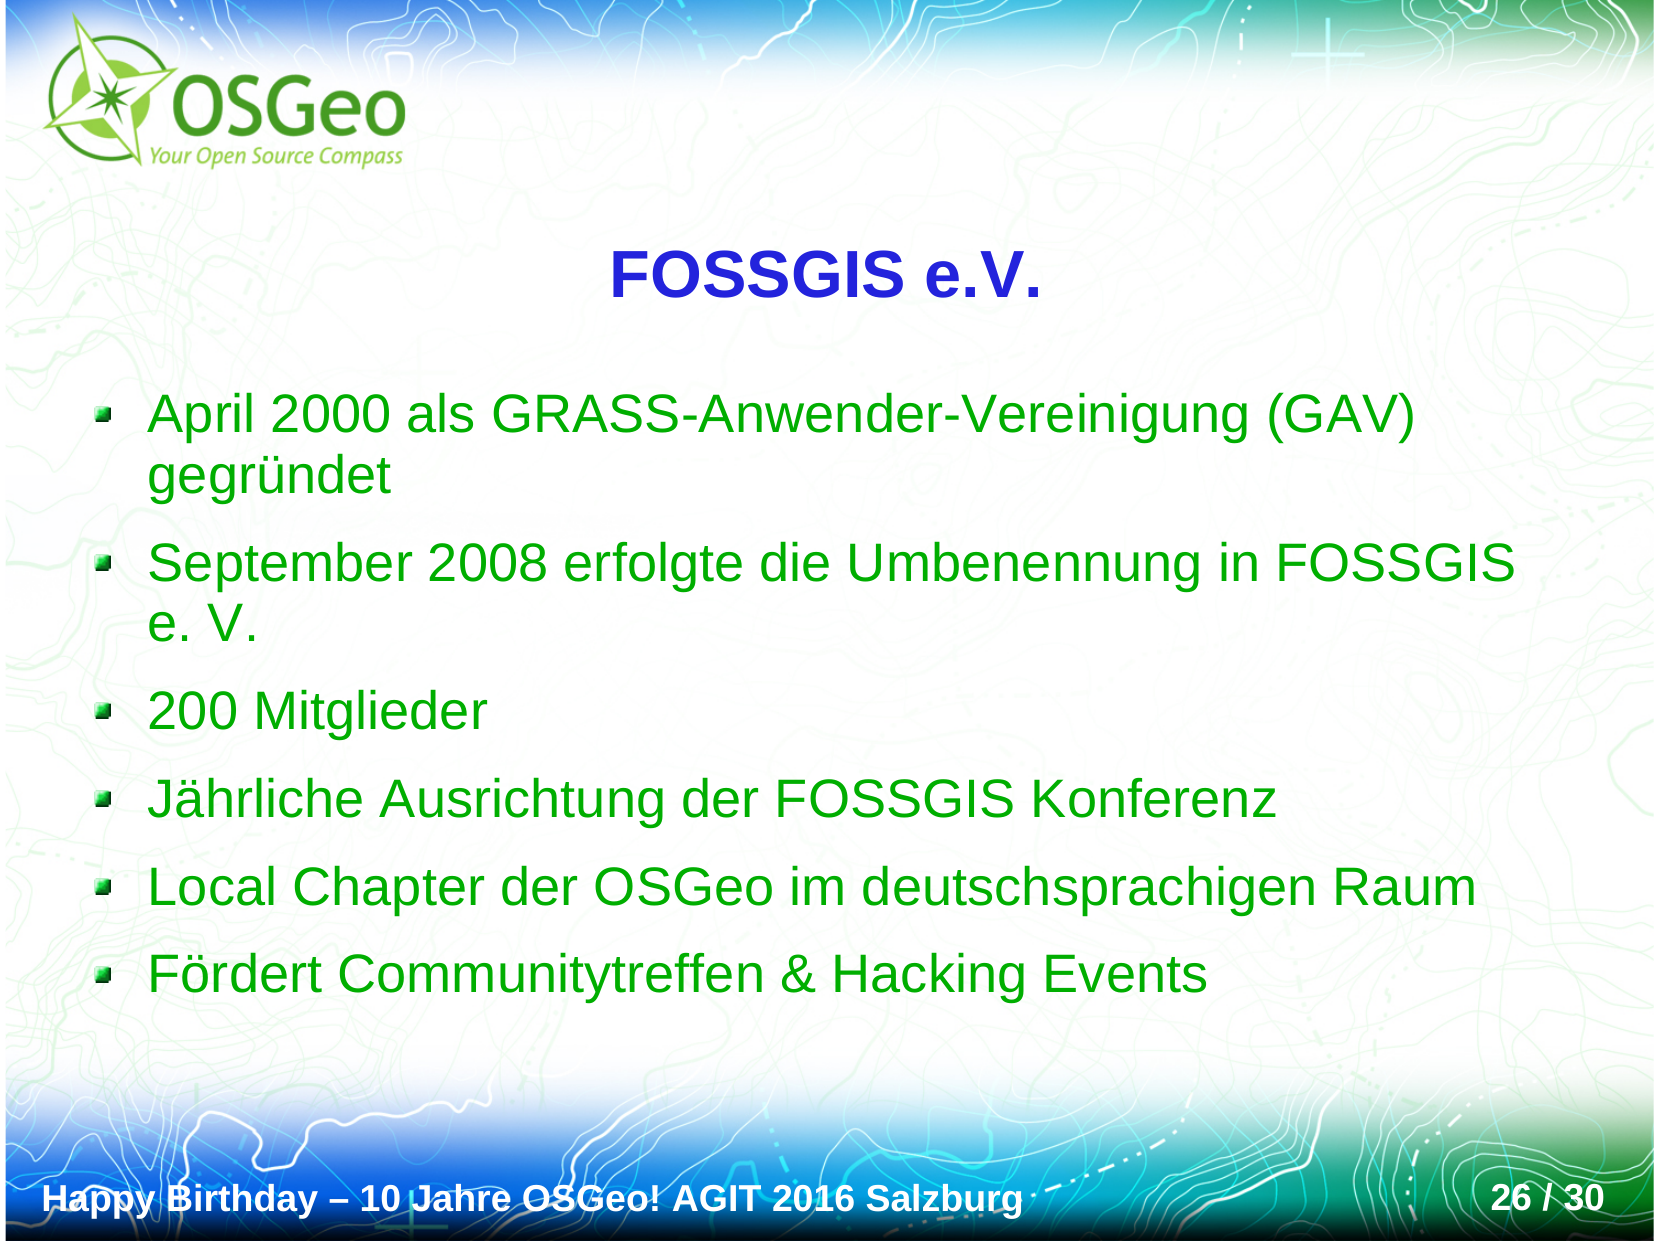

# FOSSGIS e.V.
April 2000 als GRASS-Anwender-Vereinigung (GAV) gegründet
September 2008 erfolgte die Umbenennung in FOSSGIS e. V.
200 Mitglieder
Jährliche Ausrichtung der FOSSGIS Konferenz
Local Chapter der OSGeo im deutschsprachigen Raum
Fördert Communitytreffen & Hacking Events